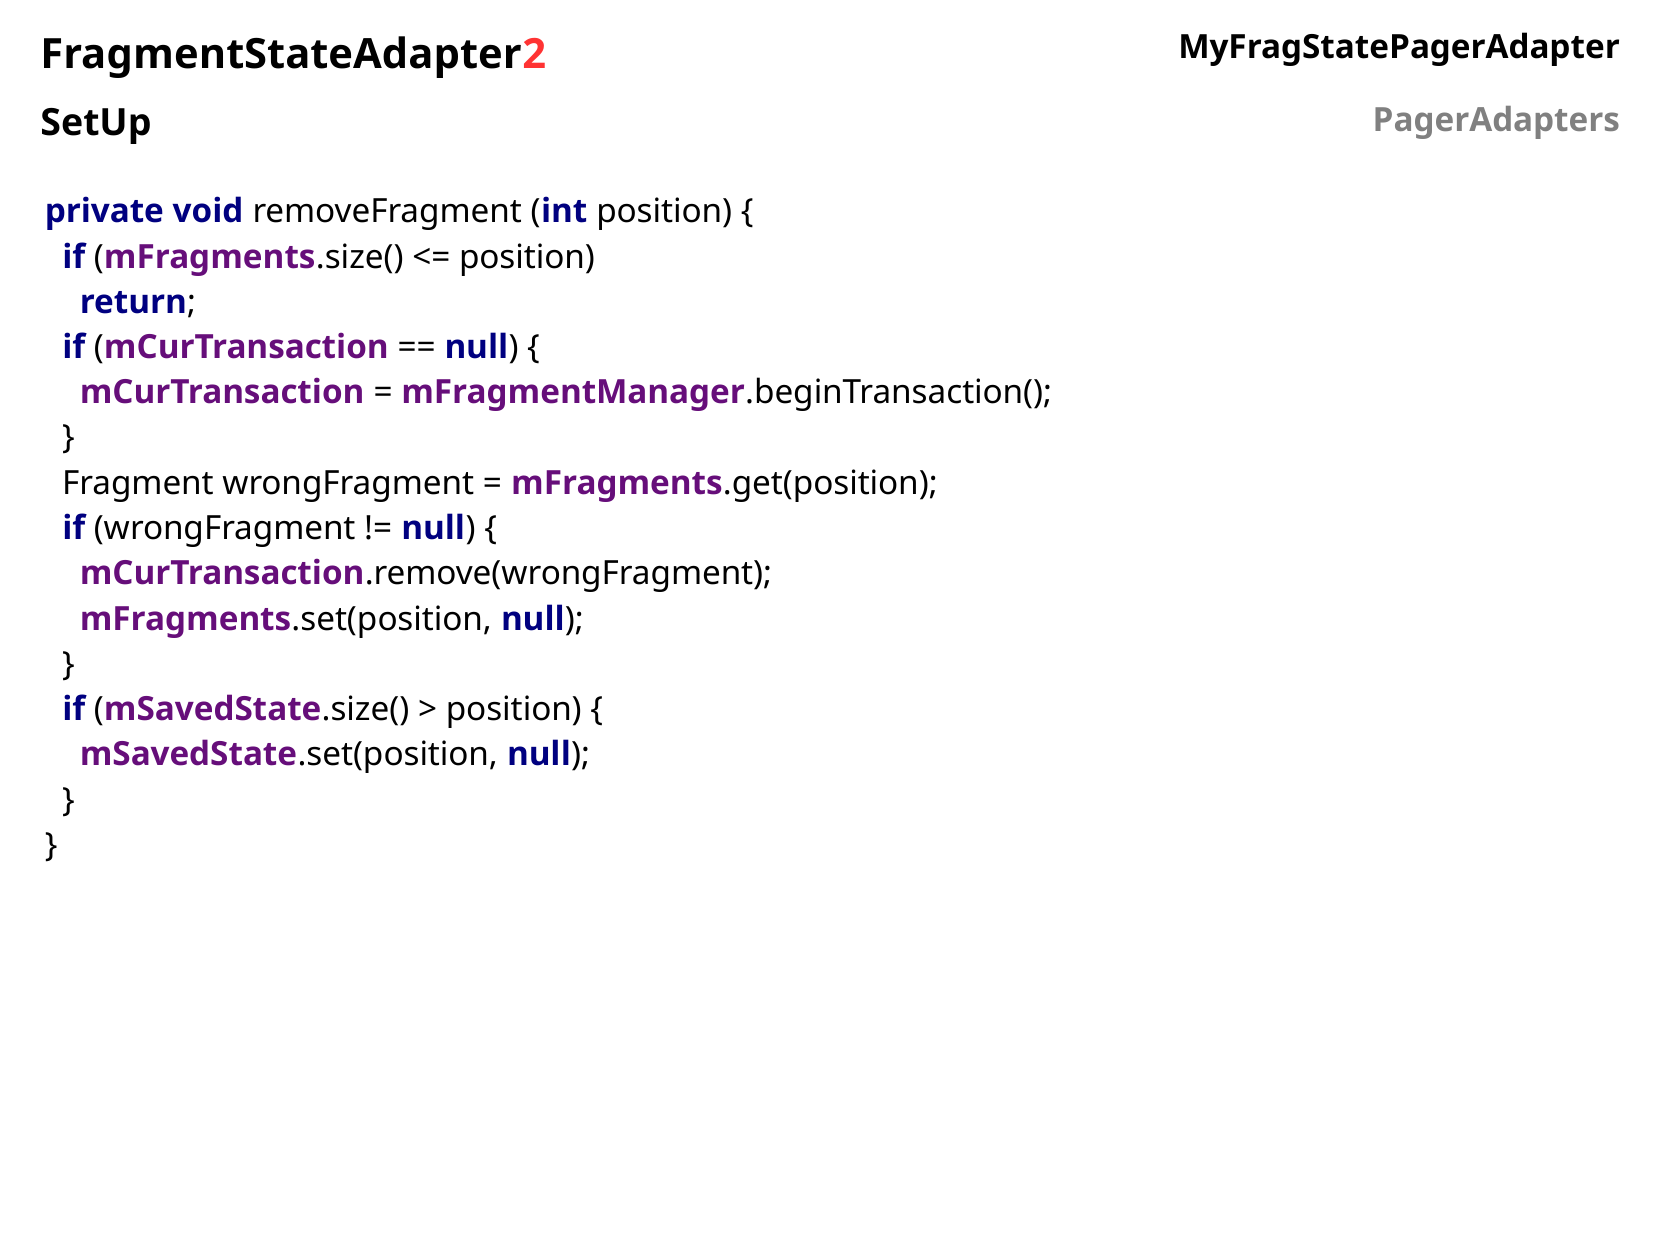

| FragmentStateAdapter2 | MyFragStatePagerAdapter |
| --- | --- |
| SetUp | PagerAdapters |
MyPlainPagerAdapter - UML diagram
private void removeFragment (int position) {
 if (mFragments.size() <= position)
 return;
 if (mCurTransaction == null) {
 mCurTransaction = mFragmentManager.beginTransaction();
 }
 Fragment wrongFragment = mFragments.get(position);
 if (wrongFragment != null) {
 mCurTransaction.remove(wrongFragment);
 mFragments.set(position, null);
 }
 if (mSavedState.size() > position) {
 mSavedState.set(position, null);
 }
}